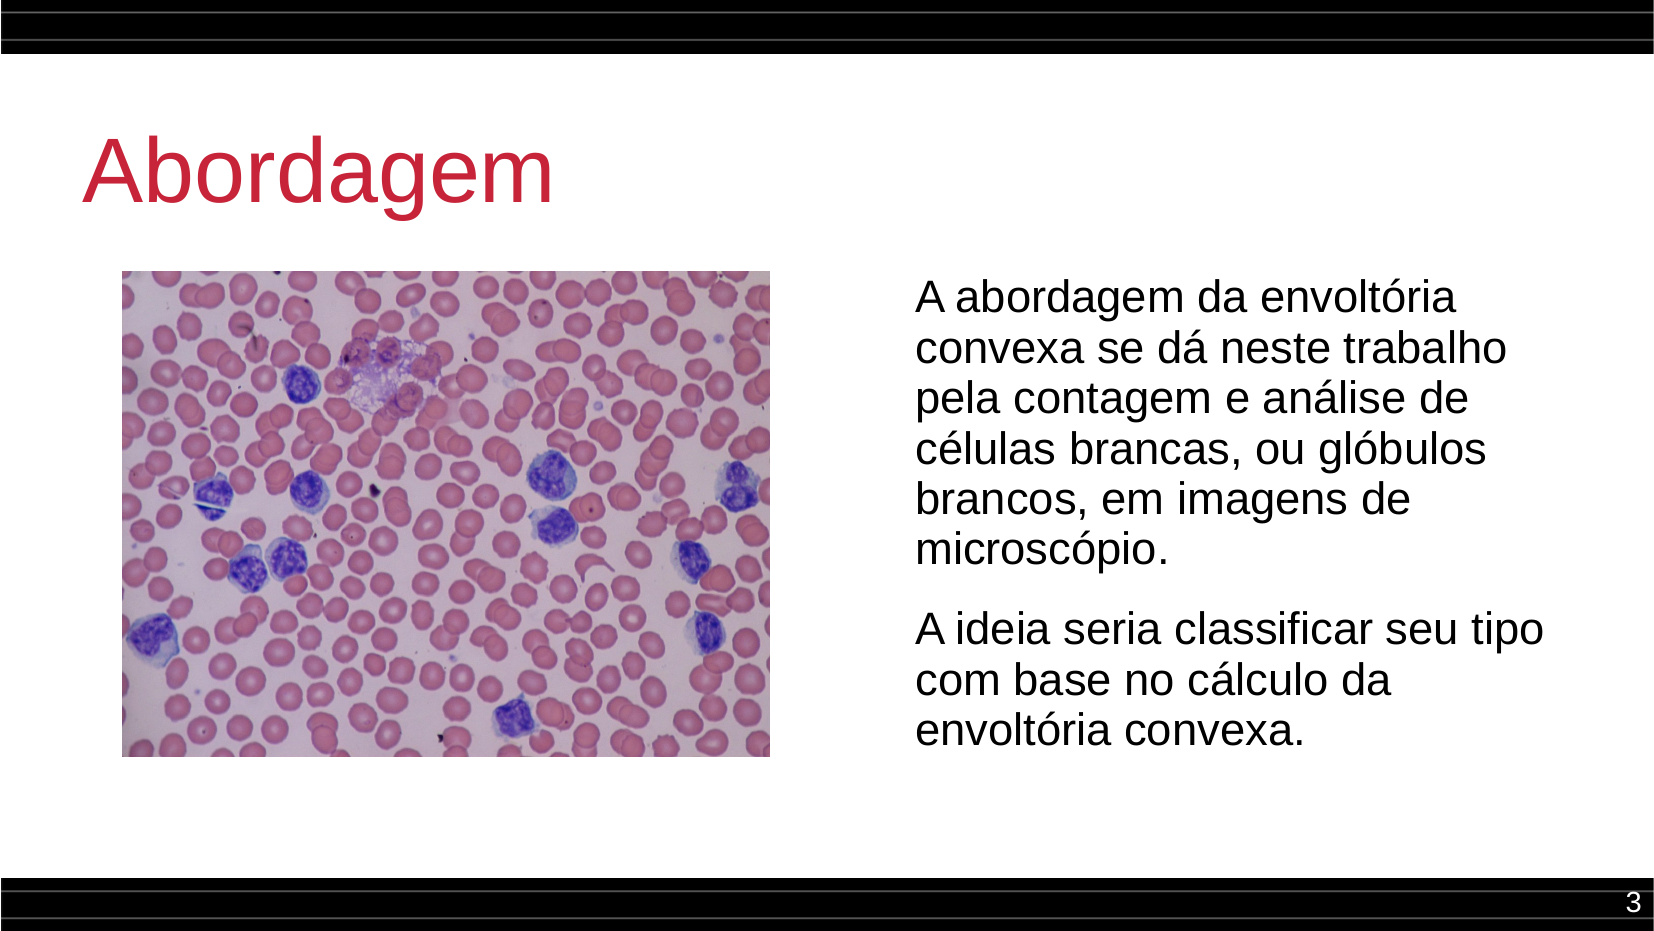

# Abordagem
A abordagem da envoltória convexa se dá neste trabalho pela contagem e análise de células brancas, ou glóbulos brancos, em imagens de microscópio.
A ideia seria classificar seu tipo com base no cálculo da envoltória convexa.